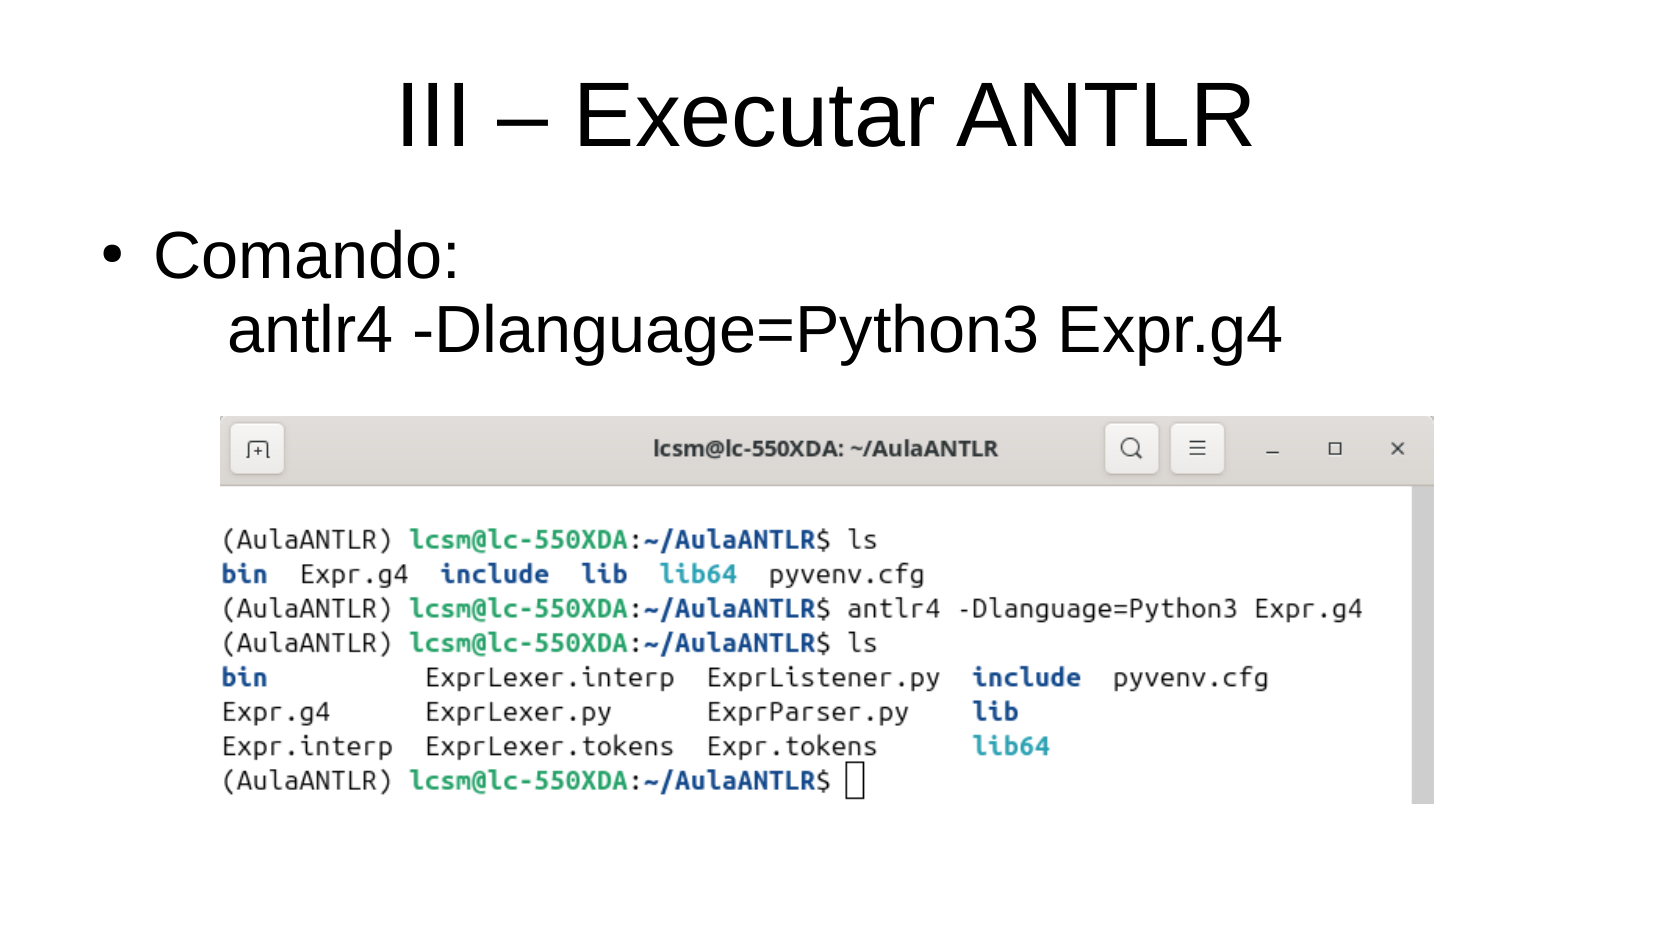

# III – Executar ANTLR
Comando:
	antlr4 -Dlanguage=Python3 Expr.g4